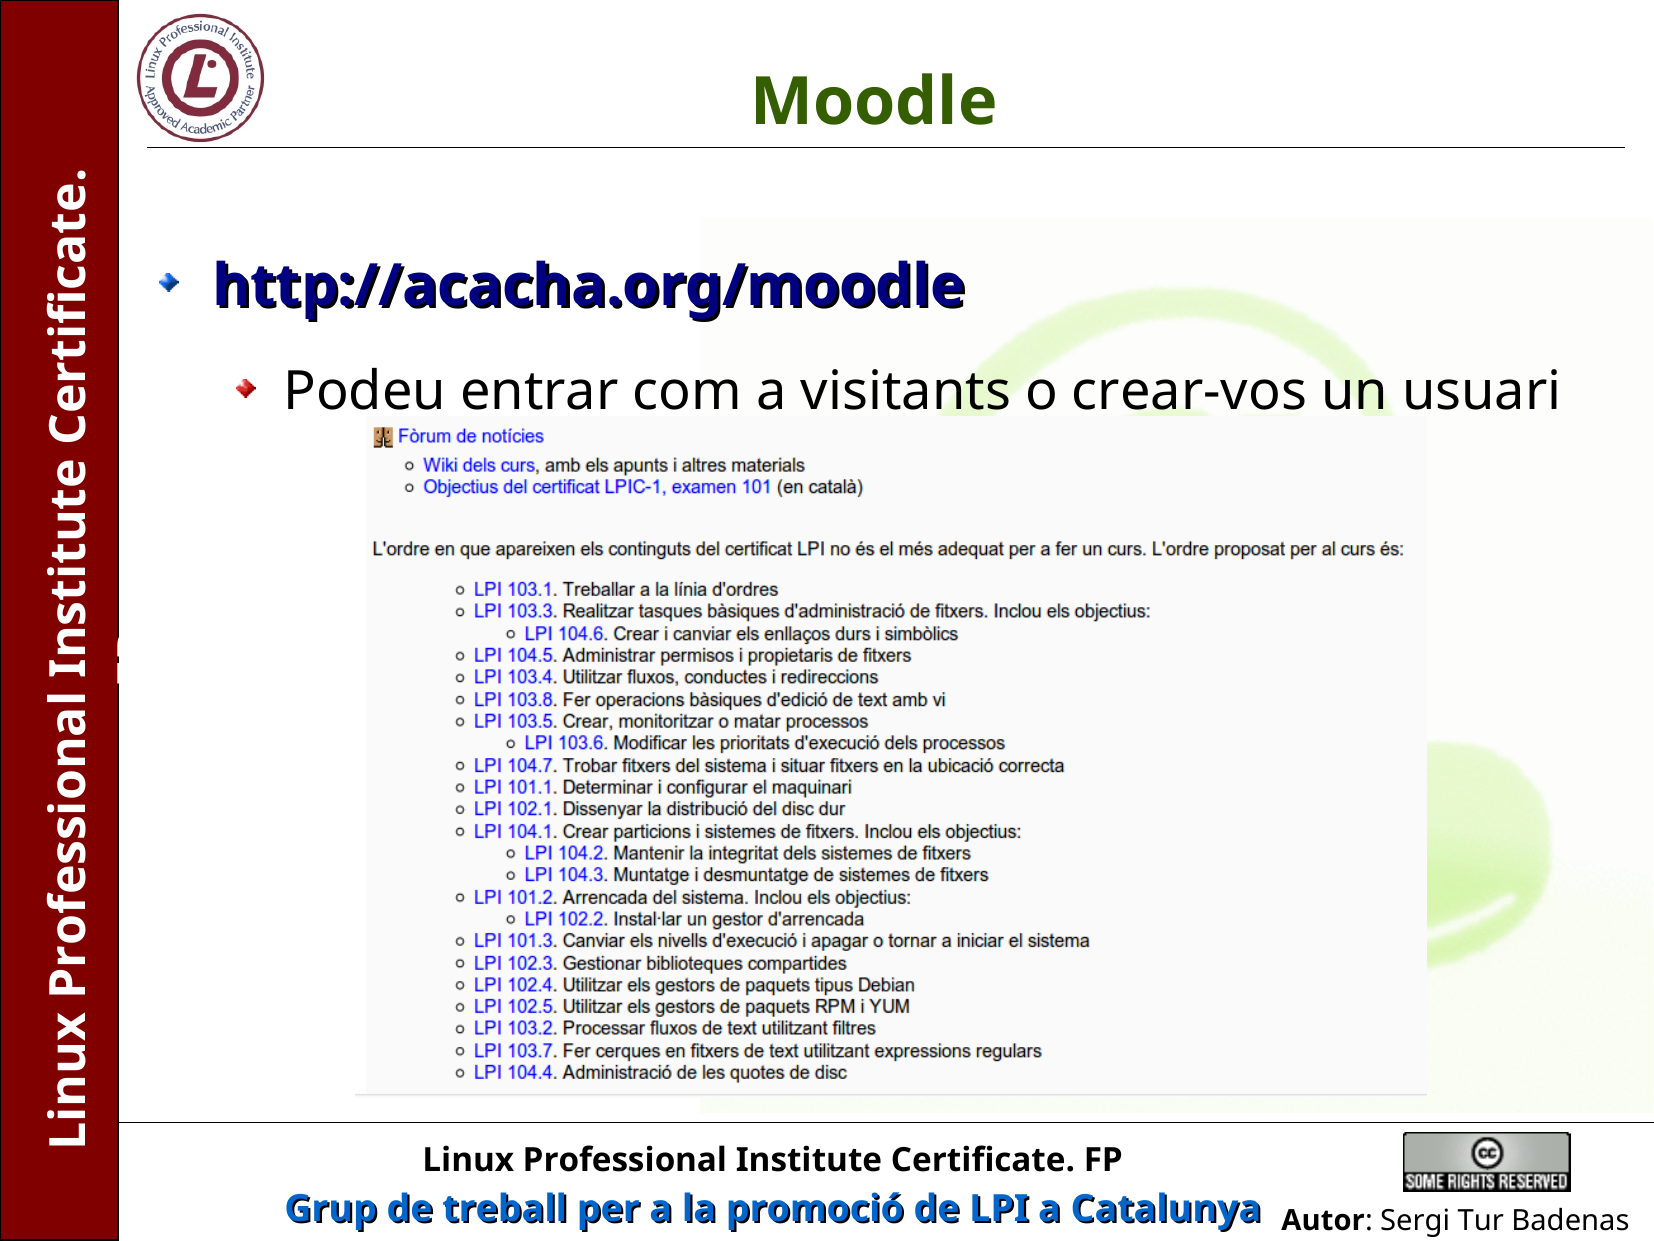

# Moodle
http://acacha.org/moodle
Podeu entrar com a visitants o crear-vos un usuari